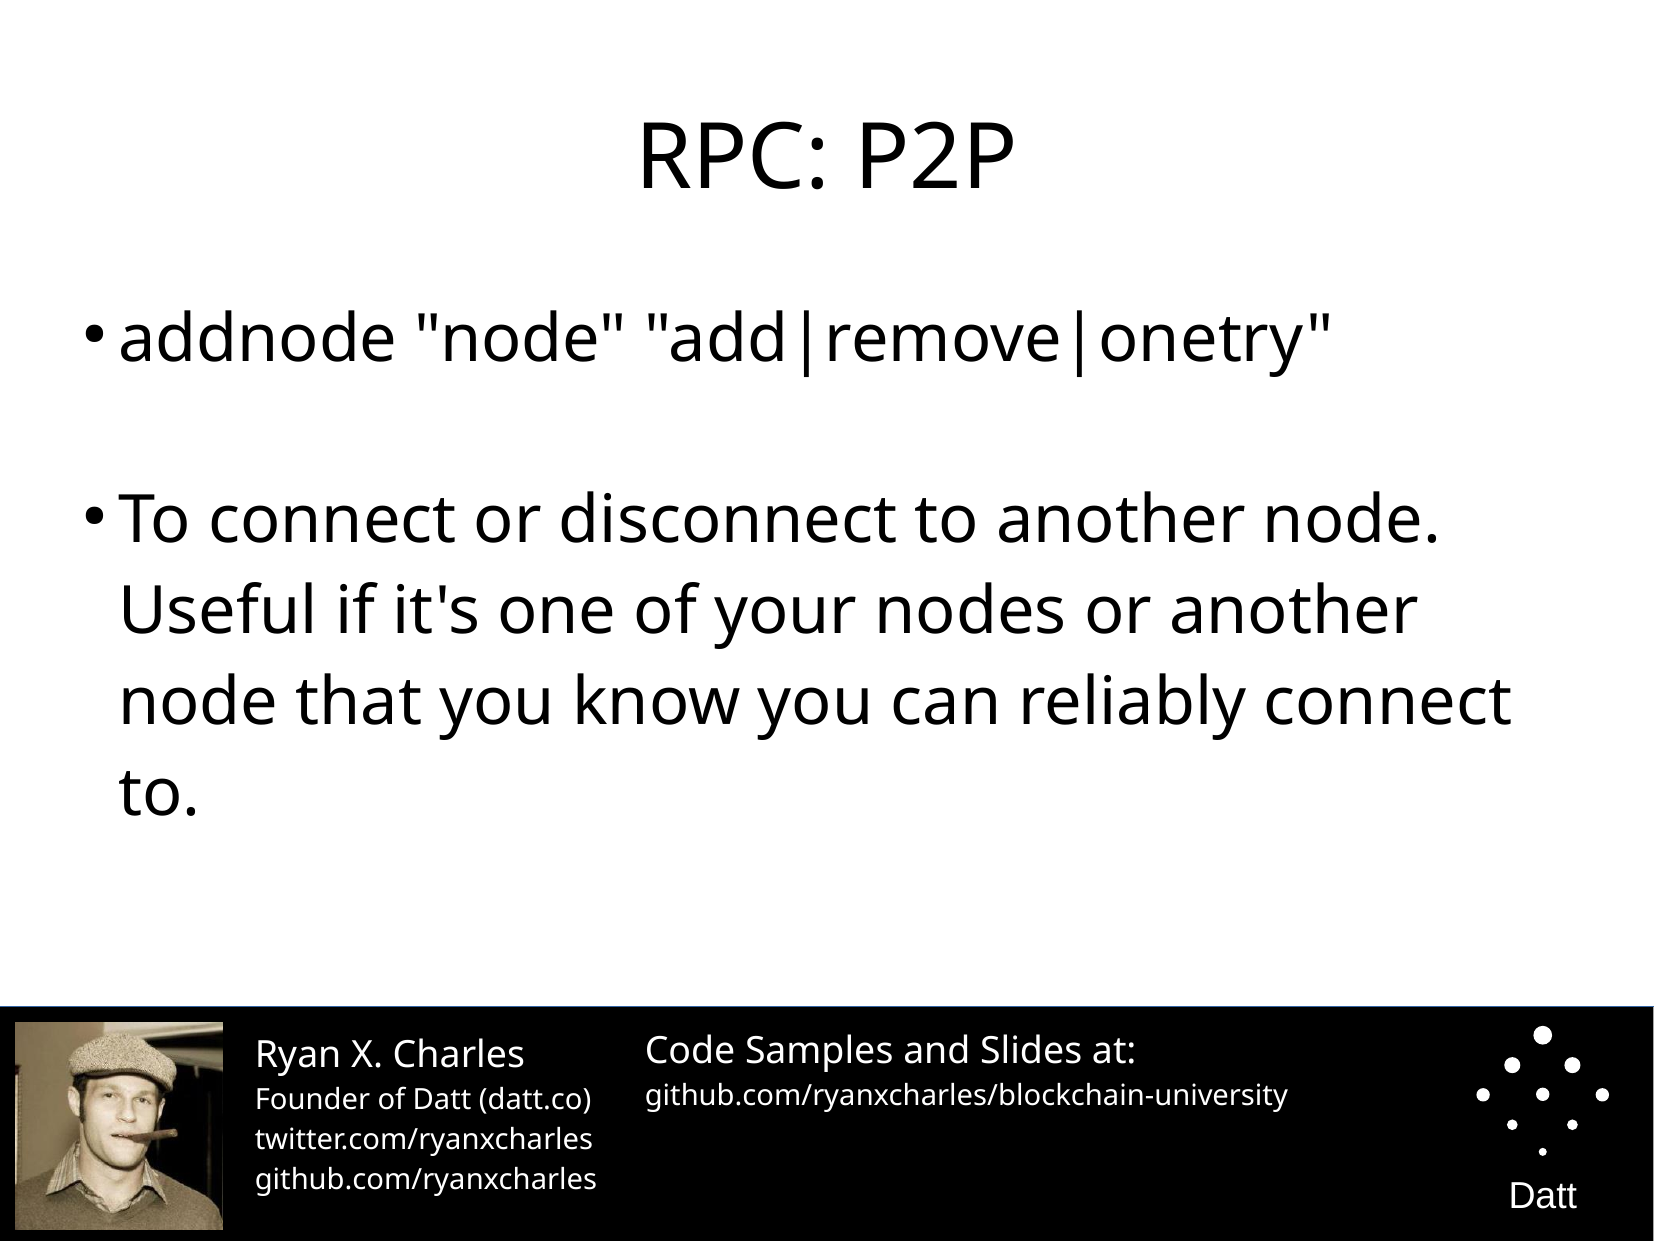

# RPC: P2P
addnode "node" "add|remove|onetry"
To connect or disconnect to another node. Useful if it's one of your nodes or another node that you know you can reliably connect to.
Code Samples and Slides at:
github.com/ryanxcharles/blockchain-university
Ryan X. Charles
Founder of Datt (datt.co)
twitter.com/ryanxcharles
github.com/ryanxcharles
Datt